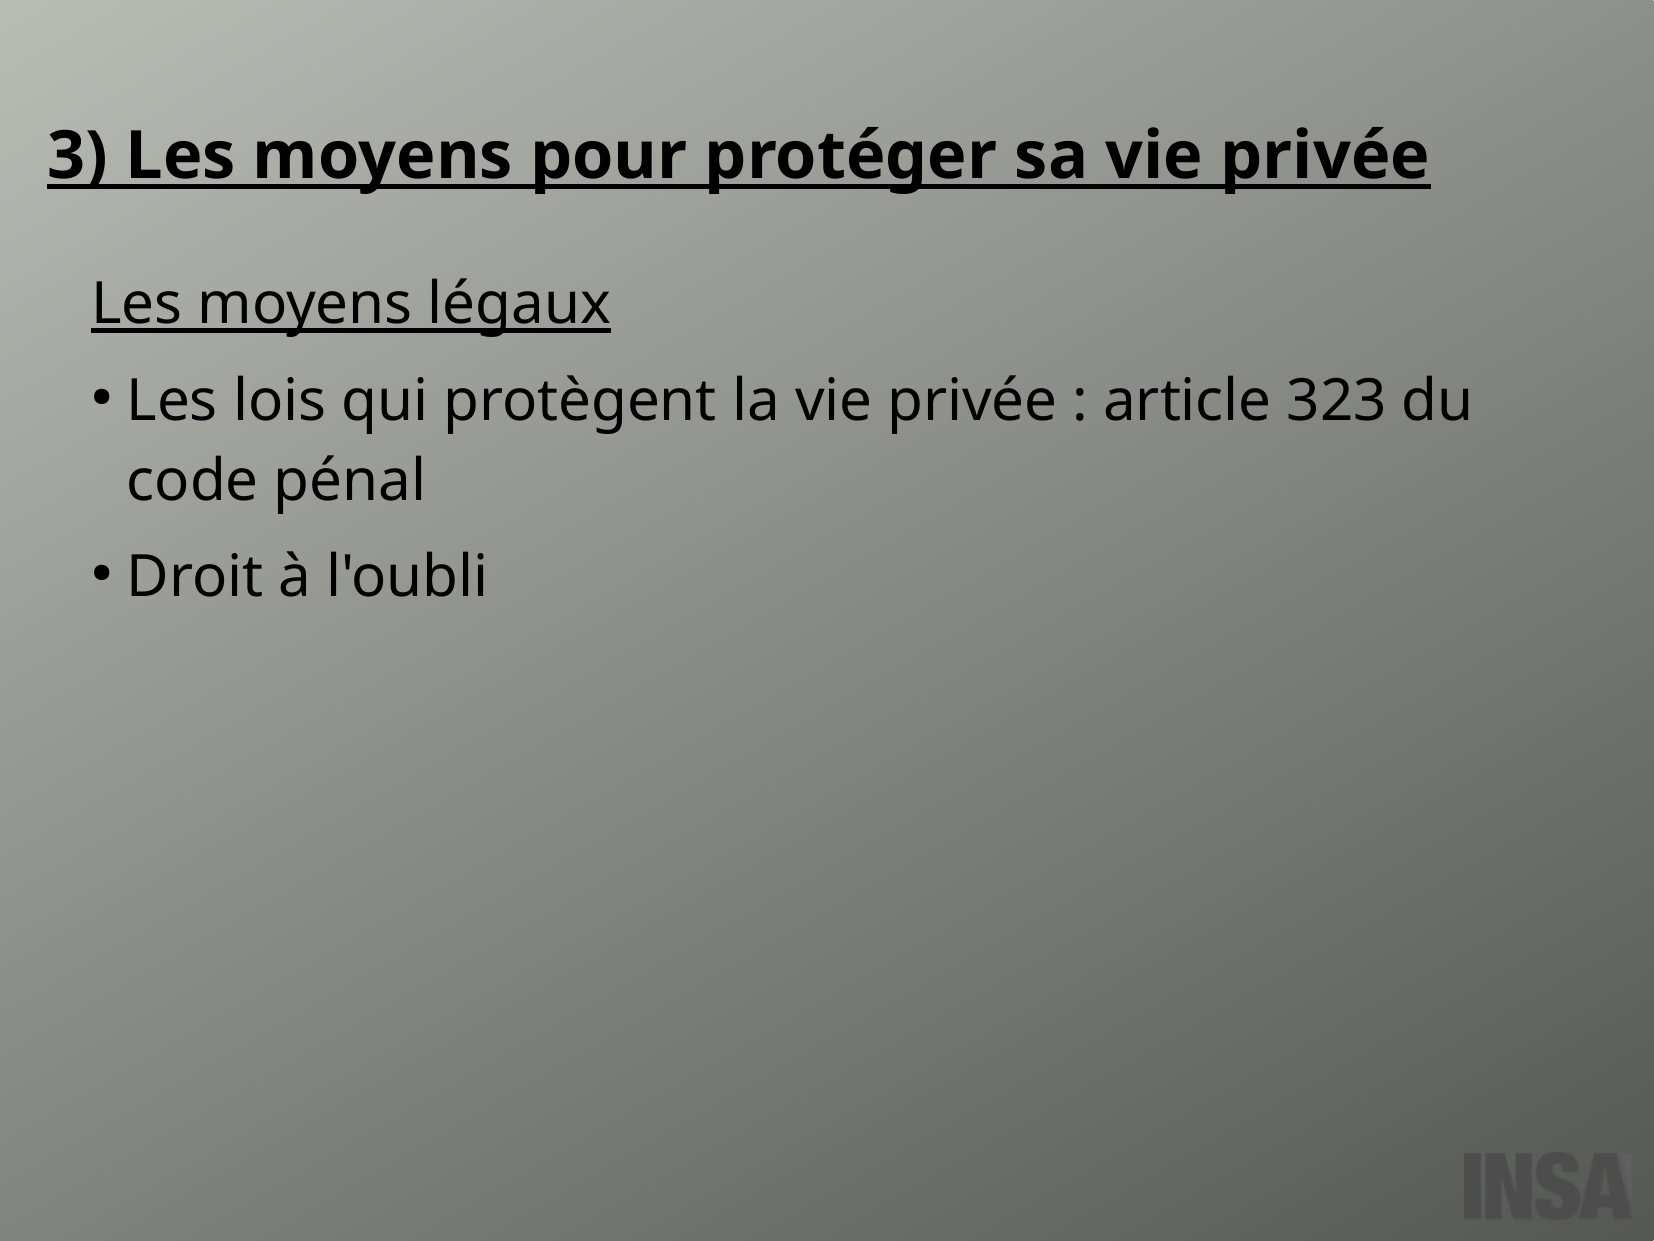

# 3) Les moyens pour protéger sa vie privée
Les moyens légaux
Les lois qui protègent la vie privée : article 323 du code pénal
Droit à l'oubli